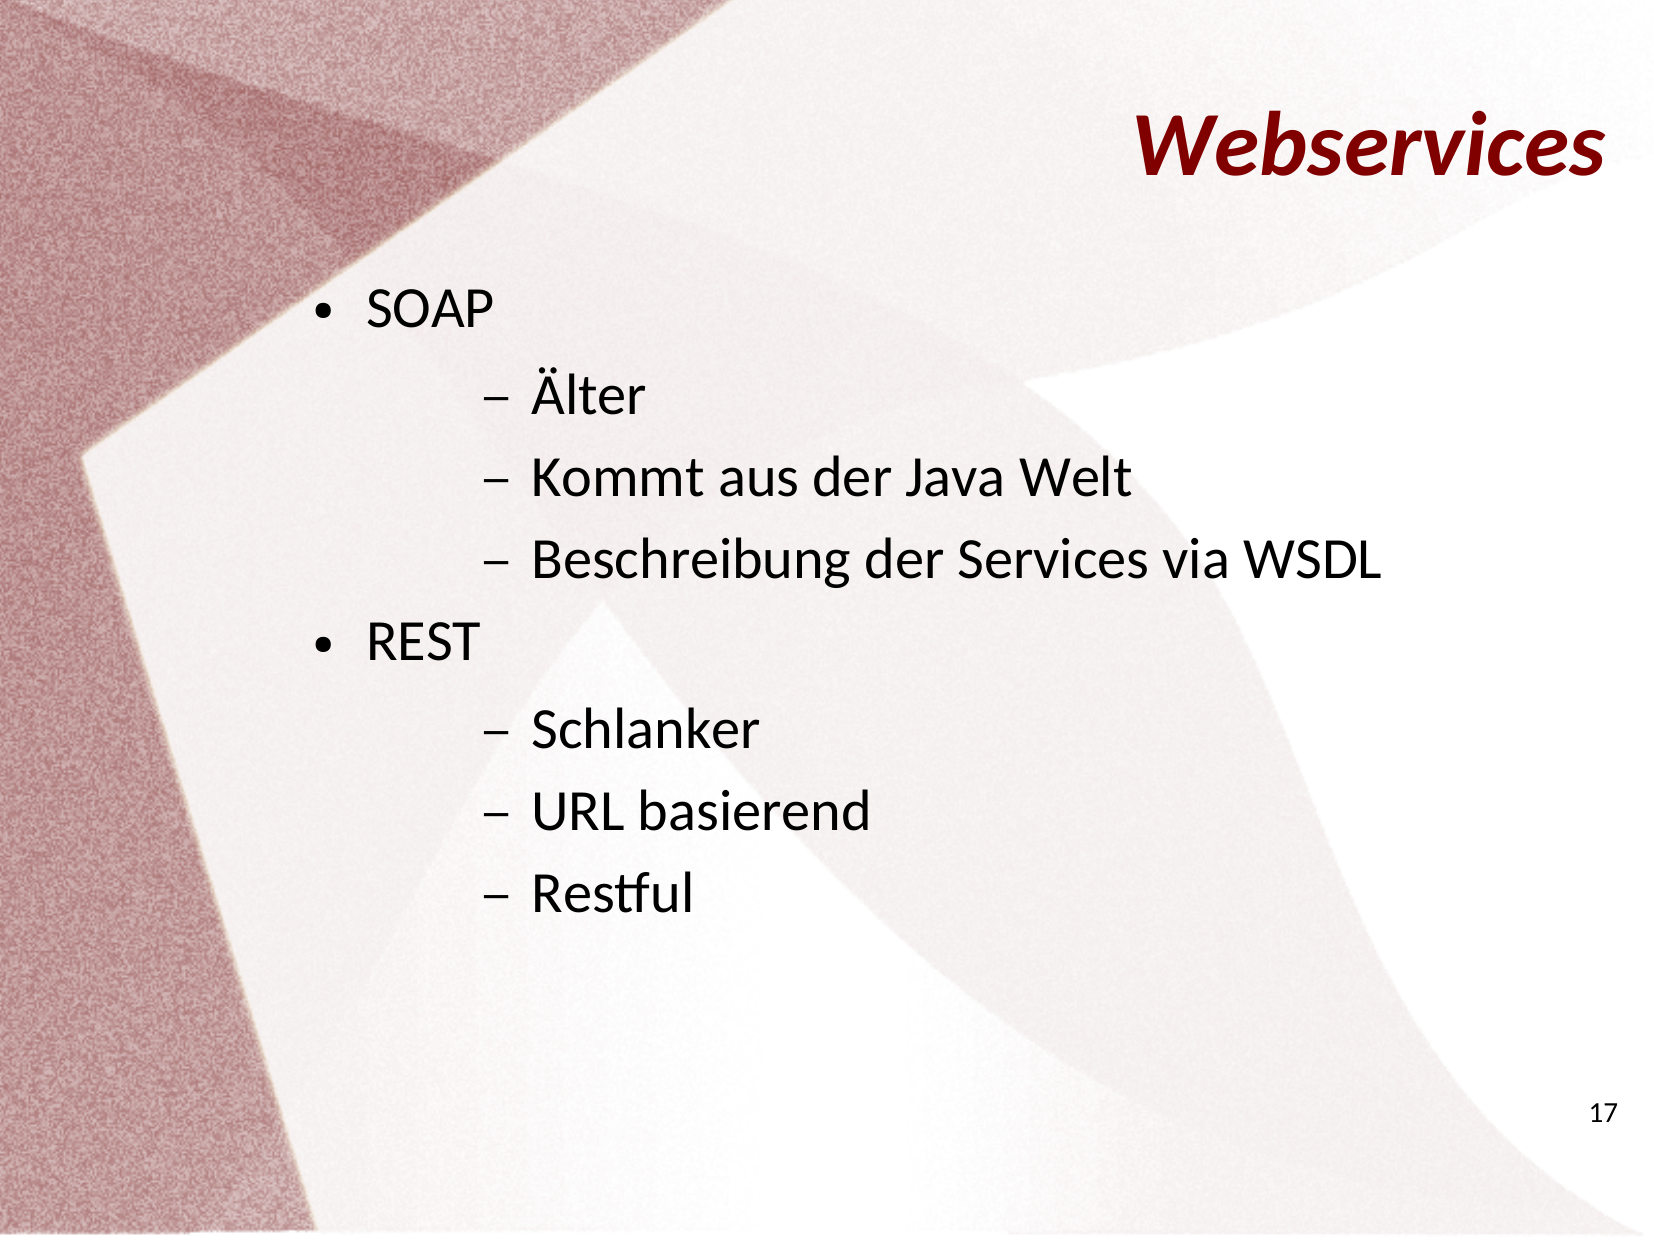

# Webservices
SOAP
Älter
Kommt aus der Java Welt
Beschreibung der Services via WSDL
REST
Schlanker
URL basierend
Restful
17